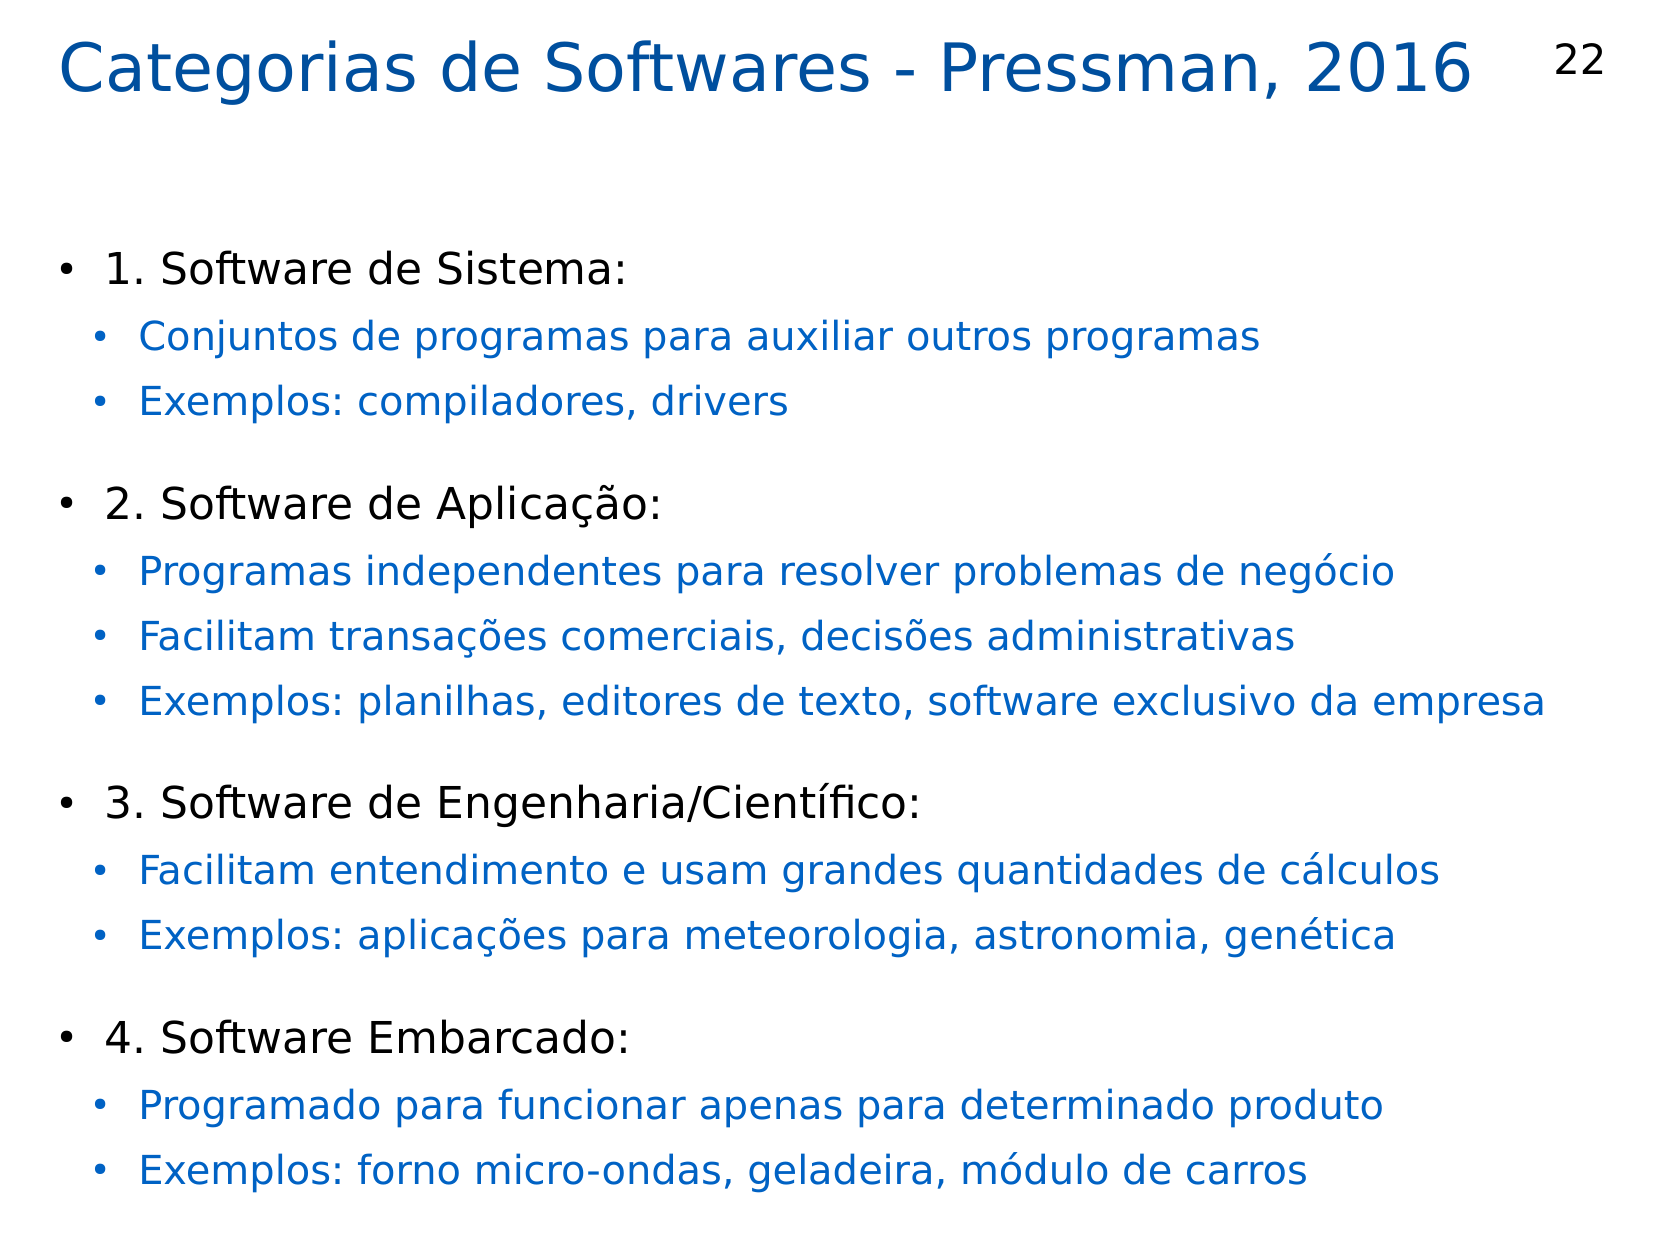

# Categorias de Softwares - Pressman, 2016
22
1. Software de Sistema:
Conjuntos de programas para auxiliar outros programas
Exemplos: compiladores, drivers
2. Software de Aplicação:
Programas independentes para resolver problemas de negócio
Facilitam transações comerciais, decisões administrativas
Exemplos: planilhas, editores de texto, software exclusivo da empresa
3. Software de Engenharia/Científico:
Facilitam entendimento e usam grandes quantidades de cálculos
Exemplos: aplicações para meteorologia, astronomia, genética
4. Software Embarcado:
Programado para funcionar apenas para determinado produto
Exemplos: forno micro-ondas, geladeira, módulo de carros